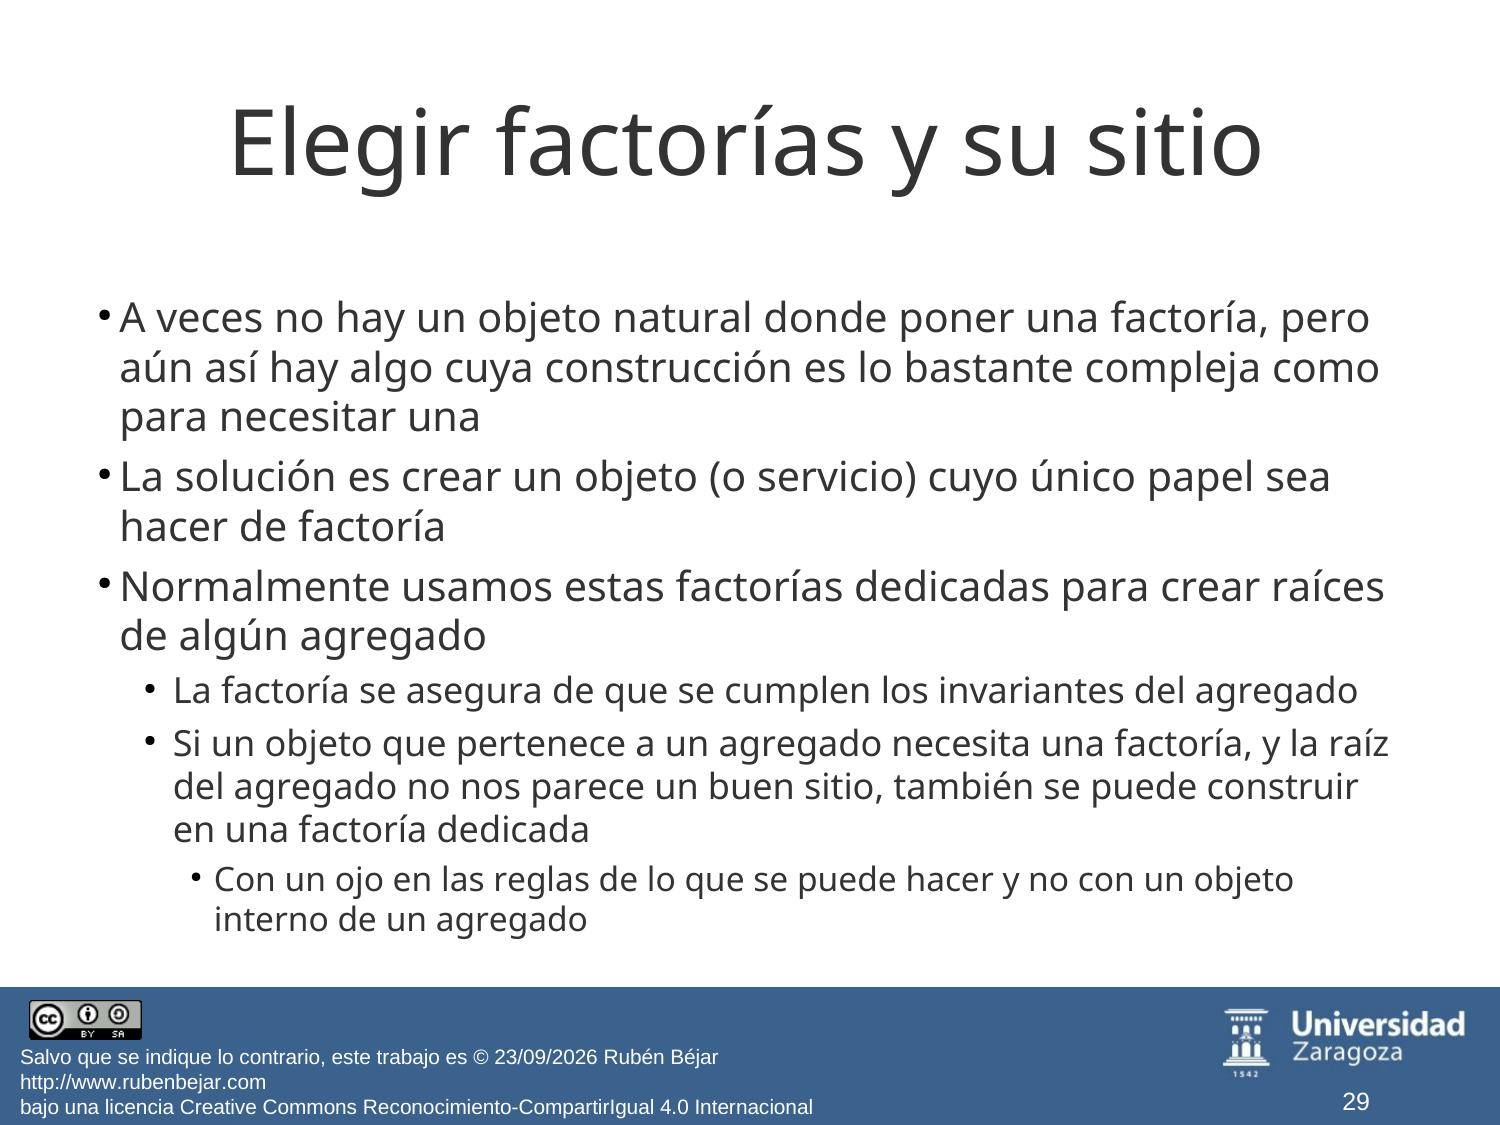

# Elegir factorías y su sitio
A veces no hay un objeto natural donde poner una factoría, pero aún así hay algo cuya construcción es lo bastante compleja como para necesitar una
La solución es crear un objeto (o servicio) cuyo único papel sea hacer de factoría
Normalmente usamos estas factorías dedicadas para crear raíces de algún agregado
La factoría se asegura de que se cumplen los invariantes del agregado
Si un objeto que pertenece a un agregado necesita una factoría, y la raíz del agregado no nos parece un buen sitio, también se puede construir en una factoría dedicada
Con un ojo en las reglas de lo que se puede hacer y no con un objeto interno de un agregado